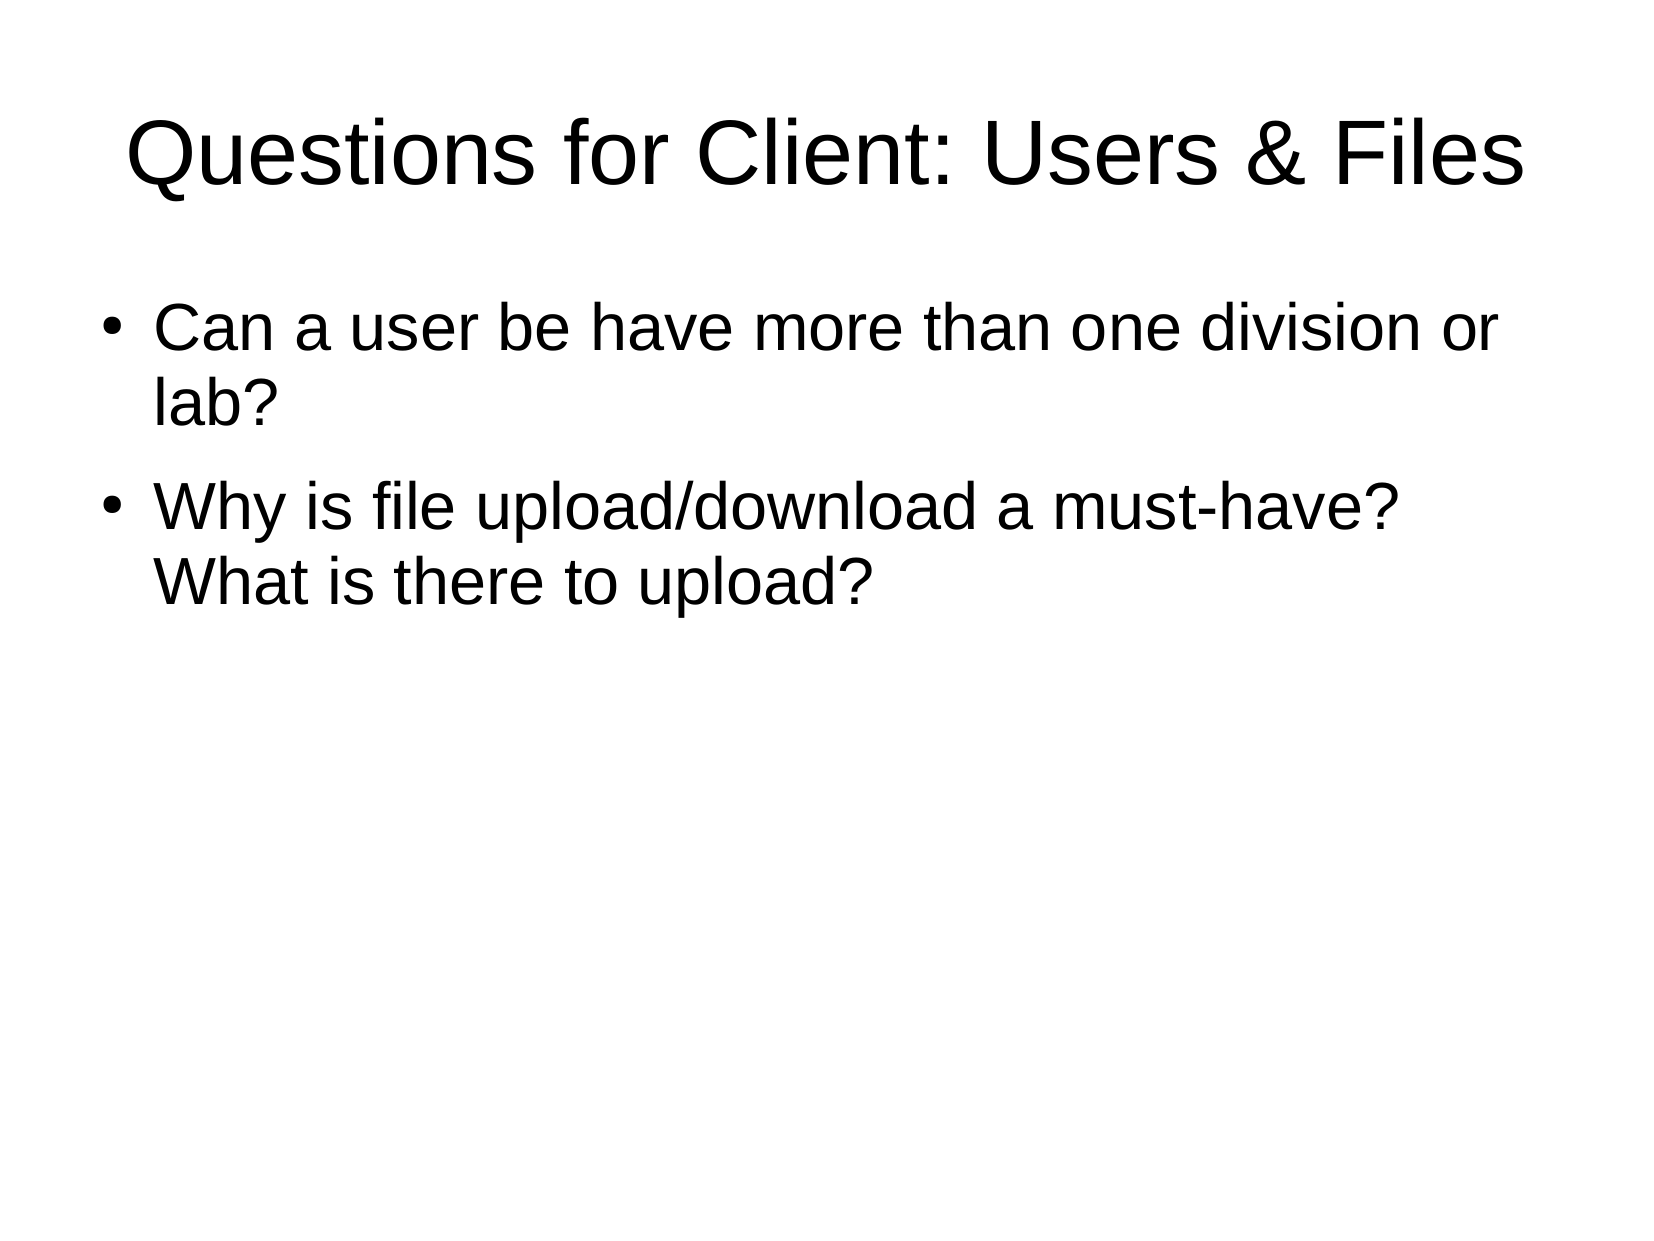

# Questions for Client: Users & Files
Can a user be have more than one division or lab?
Why is file upload/download a must-have? What is there to upload?